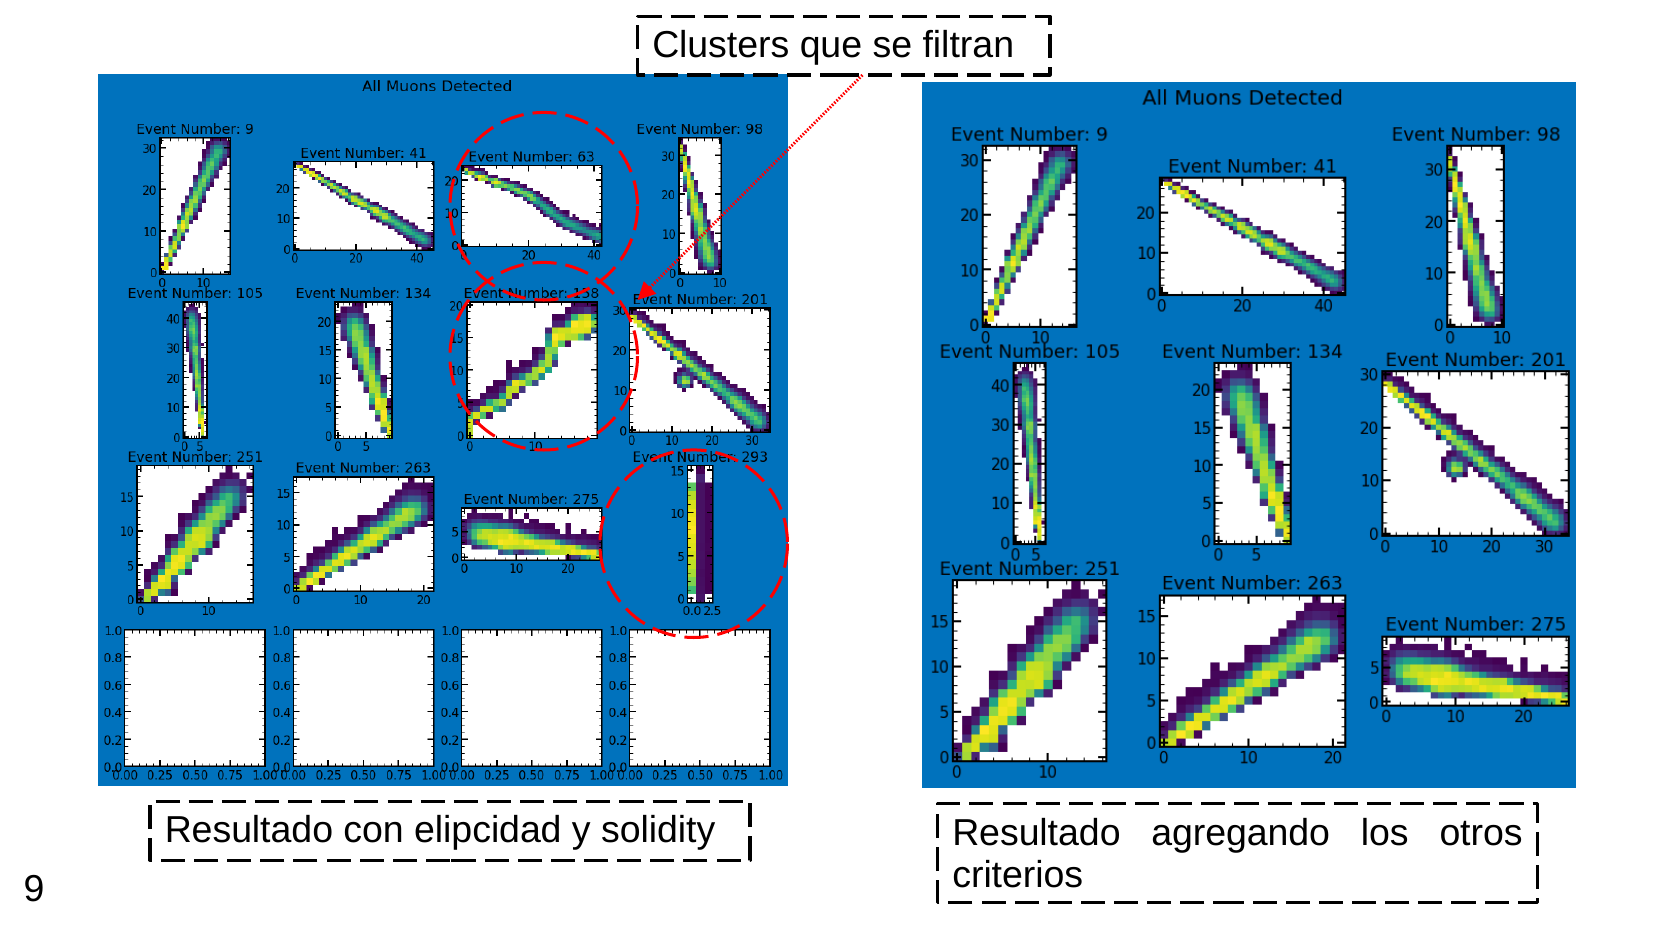

Clusters que se filtran
Resultado con elipcidad y solidity
Resultado agregando los otros criterios